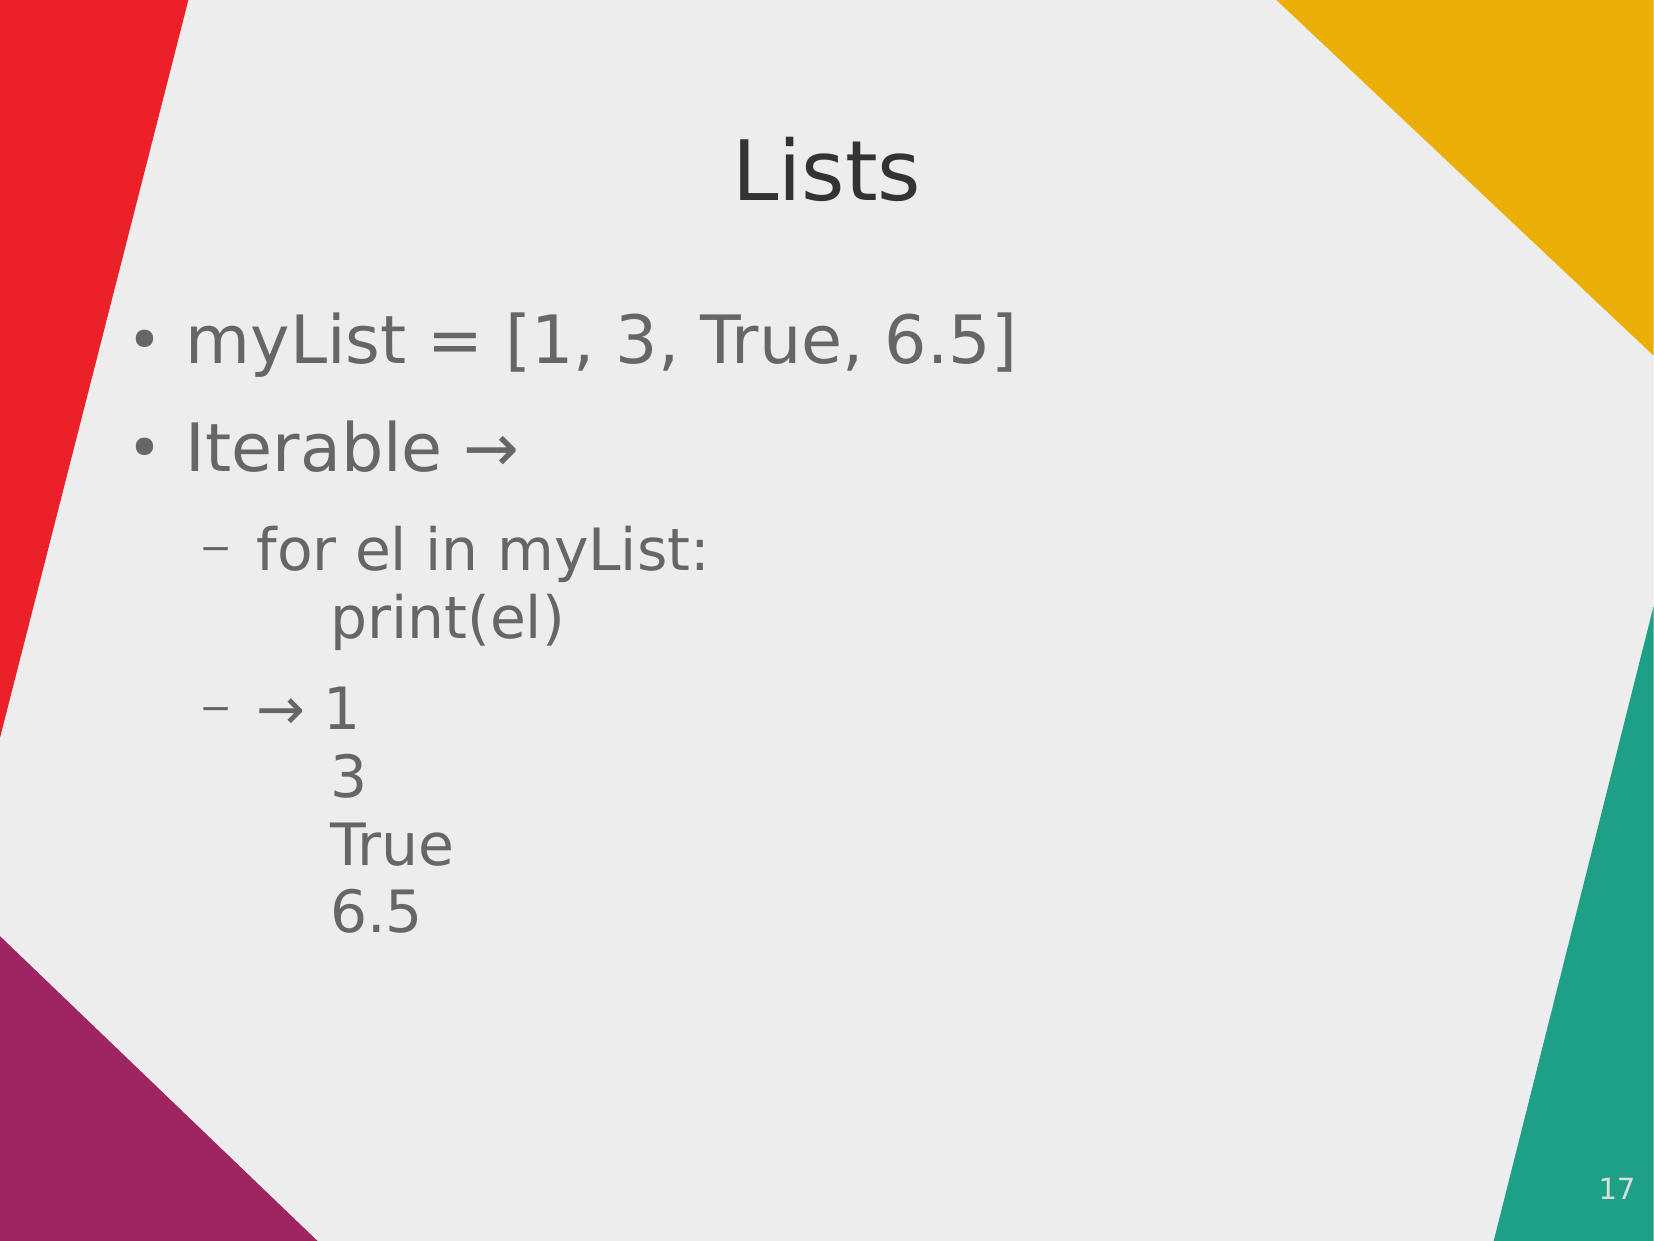

# Lists
myList = [1, 3, True, 6.5]
Iterable →
for el in myList:
 print(el)
→ 1
 3
 True
 6.5
17